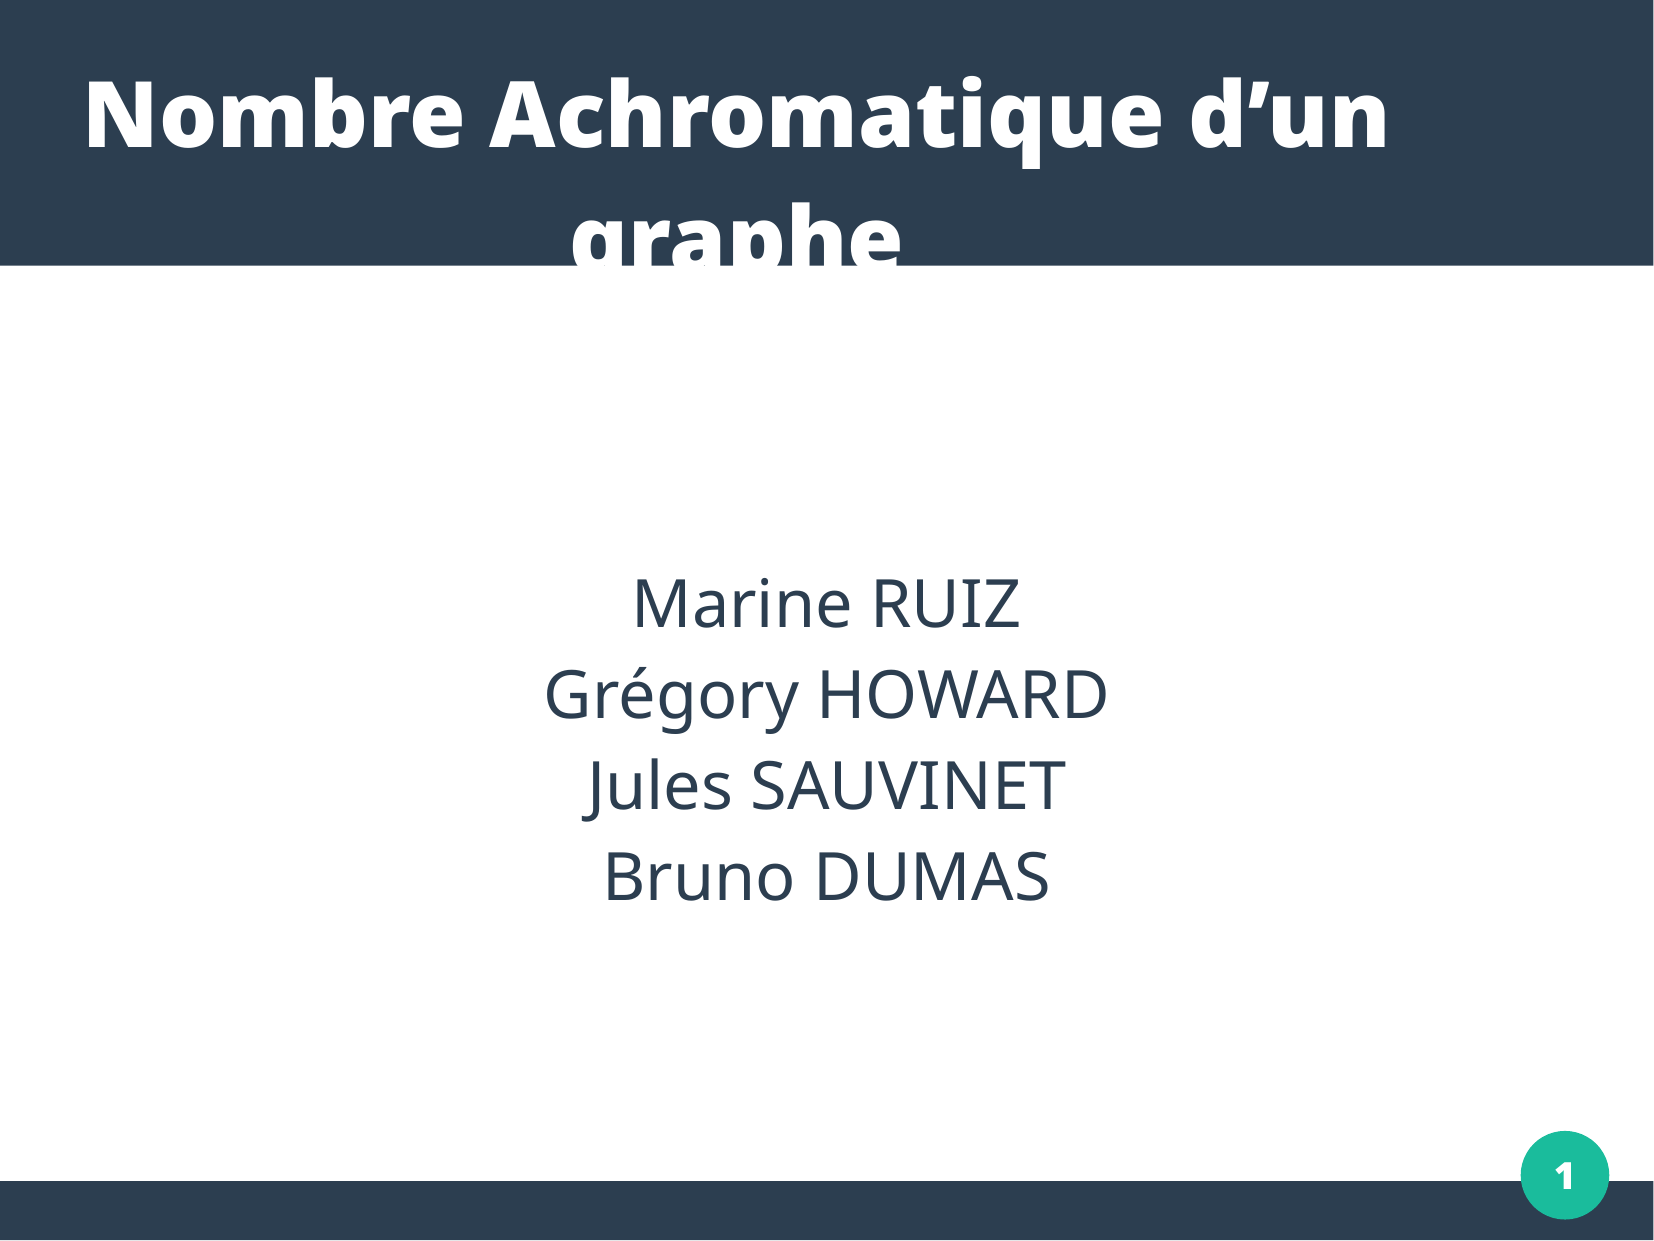

# Nombre Achromatique d’un graphe
Marine RUIZ
Grégory HOWARD
Jules SAUVINET
Bruno DUMAS
1